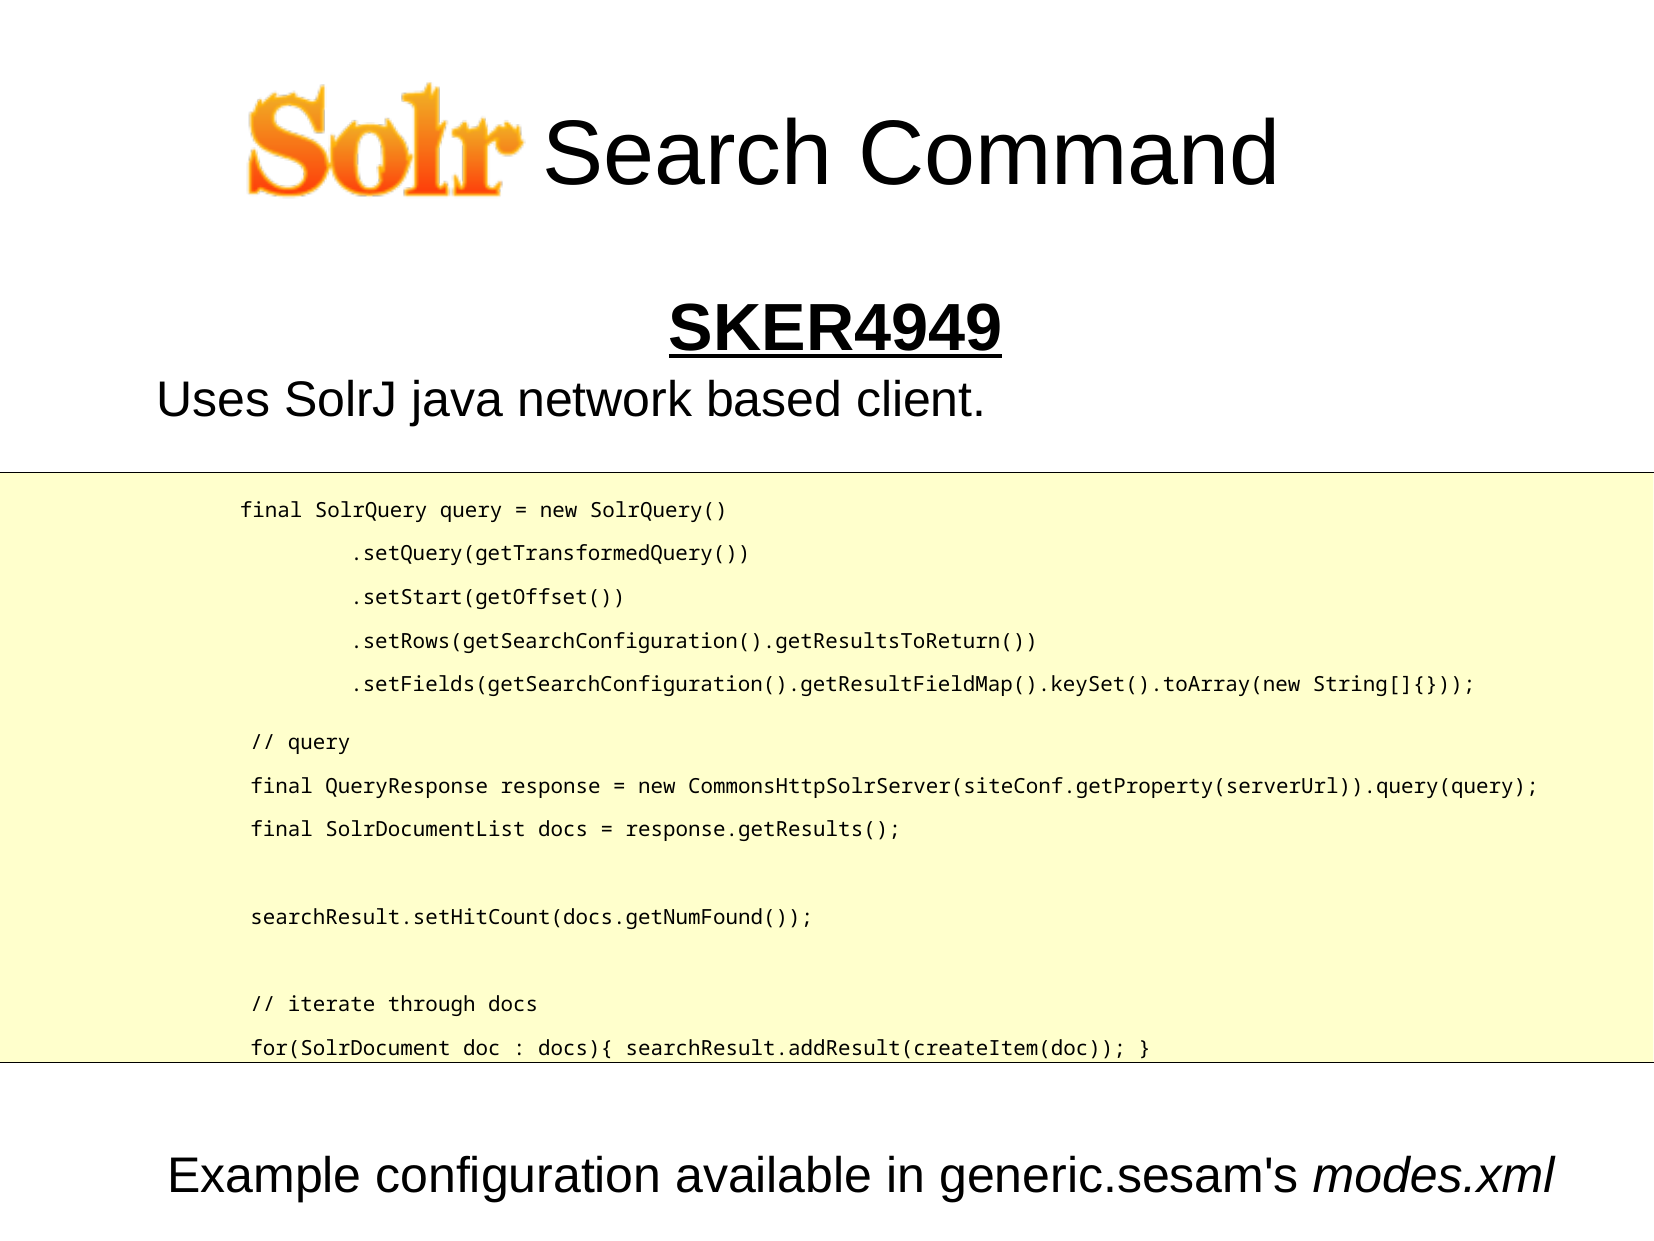

# Search Command
SKER4949
 Uses SolrJ java network based client.
 final SolrQuery query = new SolrQuery()
 .setQuery(getTransformedQuery())
 .setStart(getOffset())
 .setRows(getSearchConfiguration().getResultsToReturn())
 .setFields(getSearchConfiguration().getResultFieldMap().keySet().toArray(new String[]{}));
 // query
 final QueryResponse response = new CommonsHttpSolrServer(siteConf.getProperty(serverUrl)).query(query);
 final SolrDocumentList docs = response.getResults();
 searchResult.setHitCount(docs.getNumFound());
 // iterate through docs
 for(SolrDocument doc : docs){ searchResult.addResult(createItem(doc)); }
 Example configuration available in generic.sesam's modes.xml